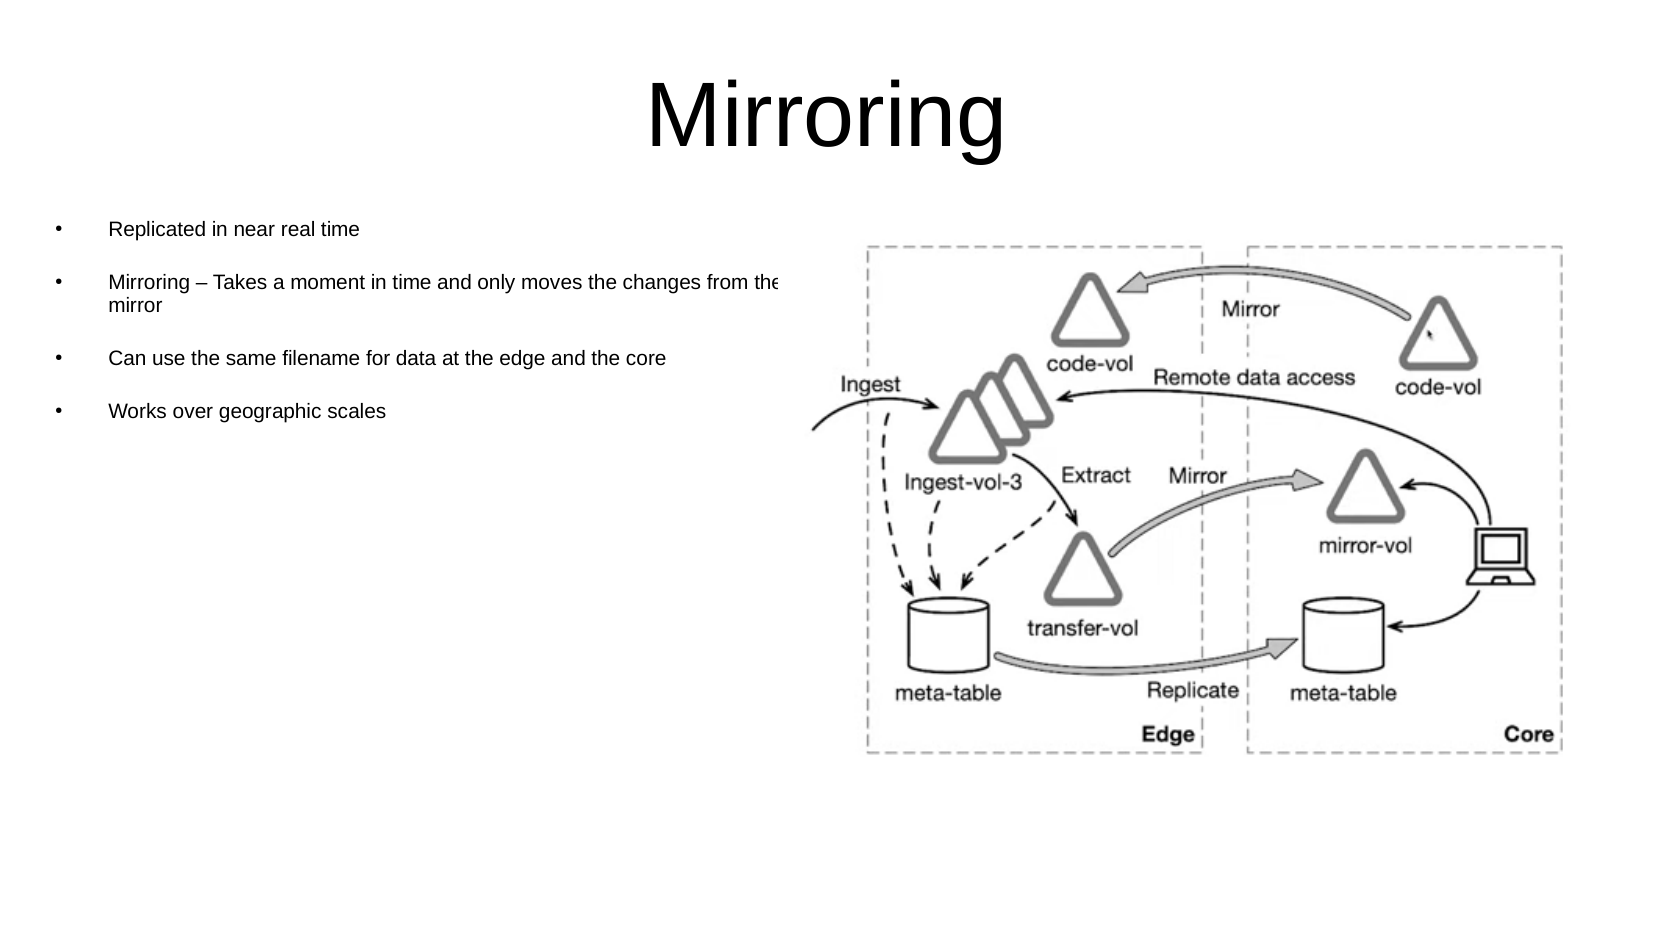

# Mirroring
Replicated in near real time
Mirroring – Takes a moment in time and only moves the changes from the last
mirror
Can use the same filename for data at the edge and the core
Works over geographic scales